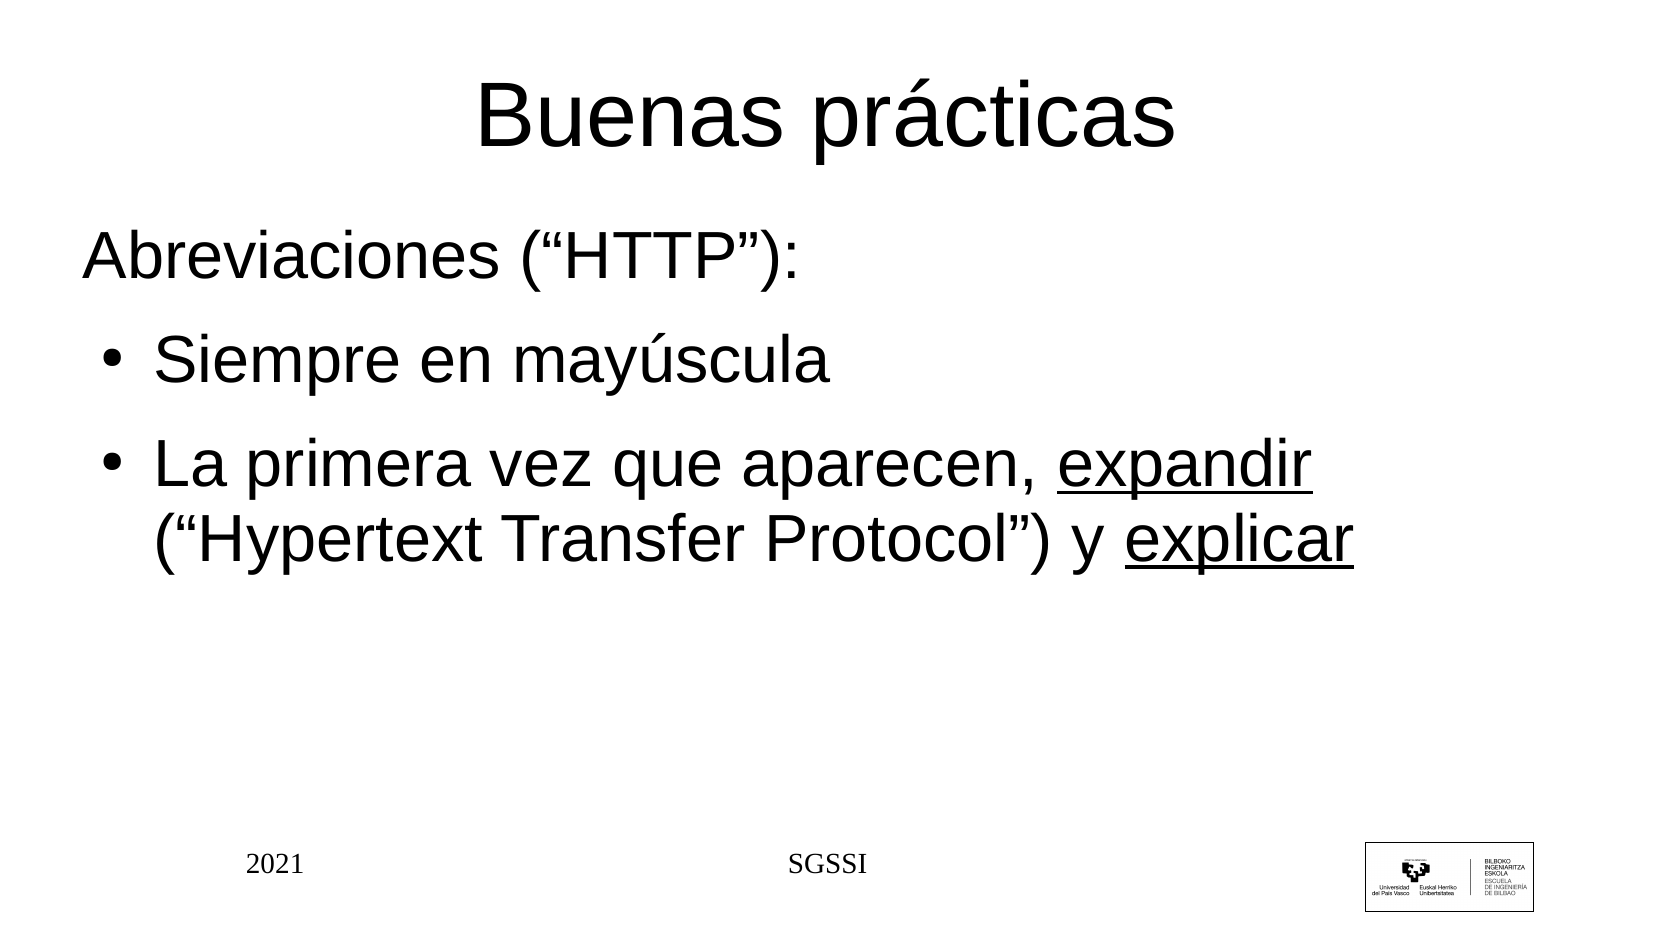

# Buenas prácticas
Abreviaciones (“HTTP”):
Siempre en mayúscula
La primera vez que aparecen, expandir (“Hypertext Transfer Protocol”) y explicar